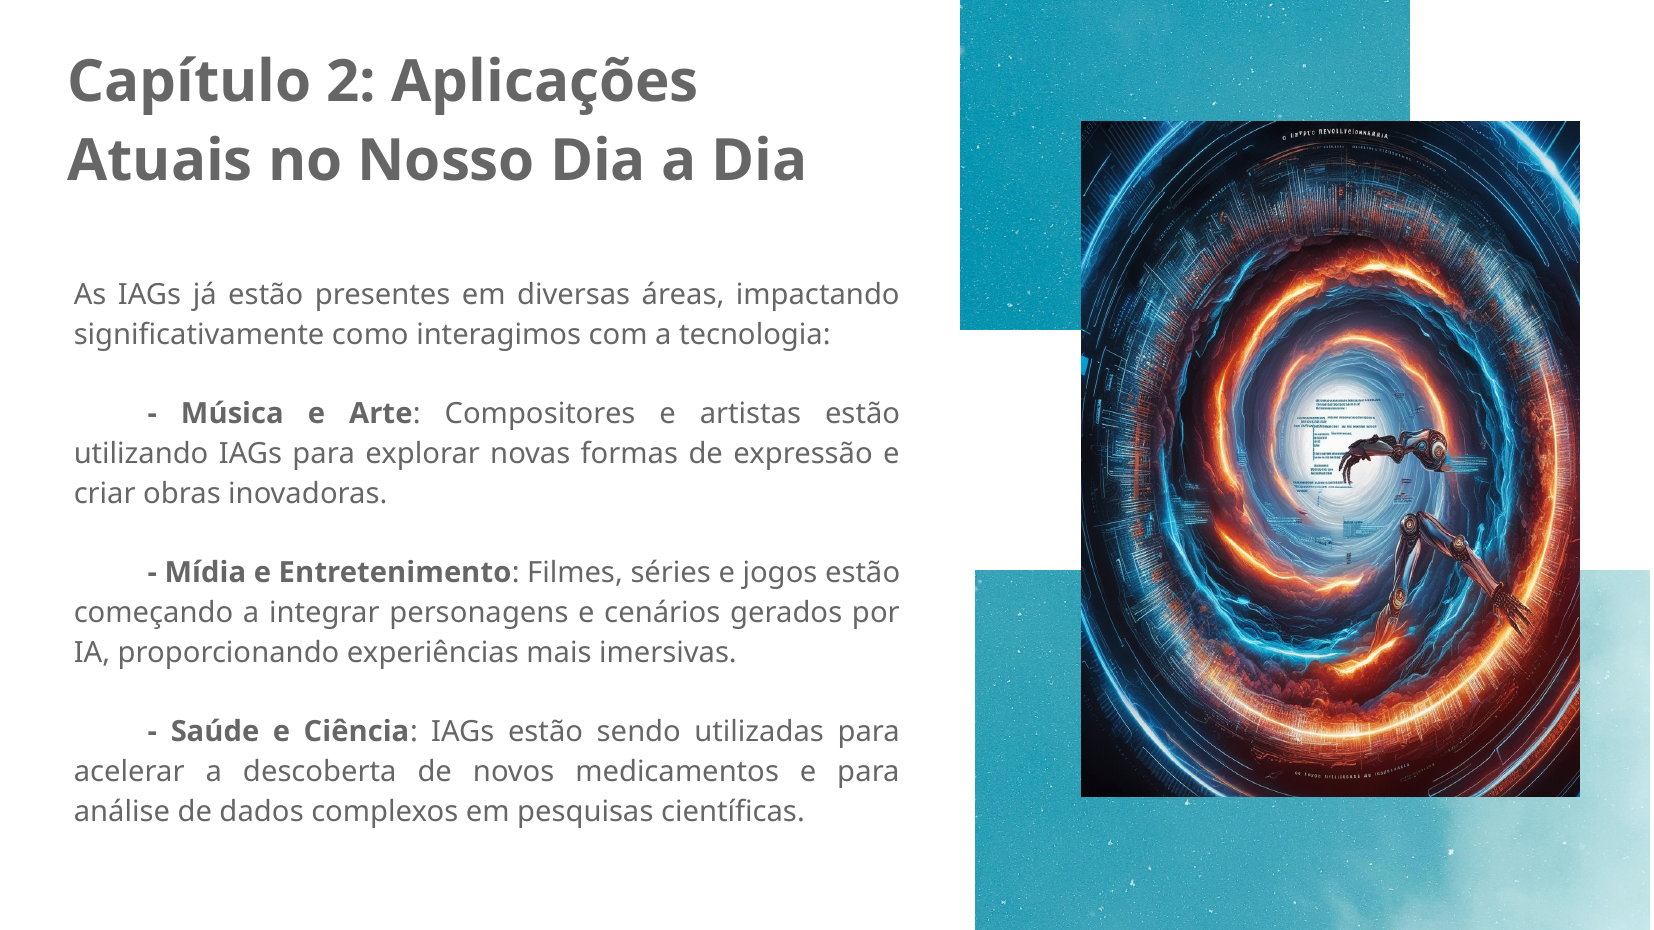

Capítulo 2: Aplicações Atuais no Nosso Dia a Dia
As IAGs já estão presentes em diversas áreas, impactando significativamente como interagimos com a tecnologia:
	- Música e Arte: Compositores e artistas estão utilizando IAGs para explorar novas formas de expressão e criar obras inovadoras.
	- Mídia e Entretenimento: Filmes, séries e jogos estão começando a integrar personagens e cenários gerados por IA, proporcionando experiências mais imersivas.
	- Saúde e Ciência: IAGs estão sendo utilizadas para acelerar a descoberta de novos medicamentos e para análise de dados complexos em pesquisas científicas.